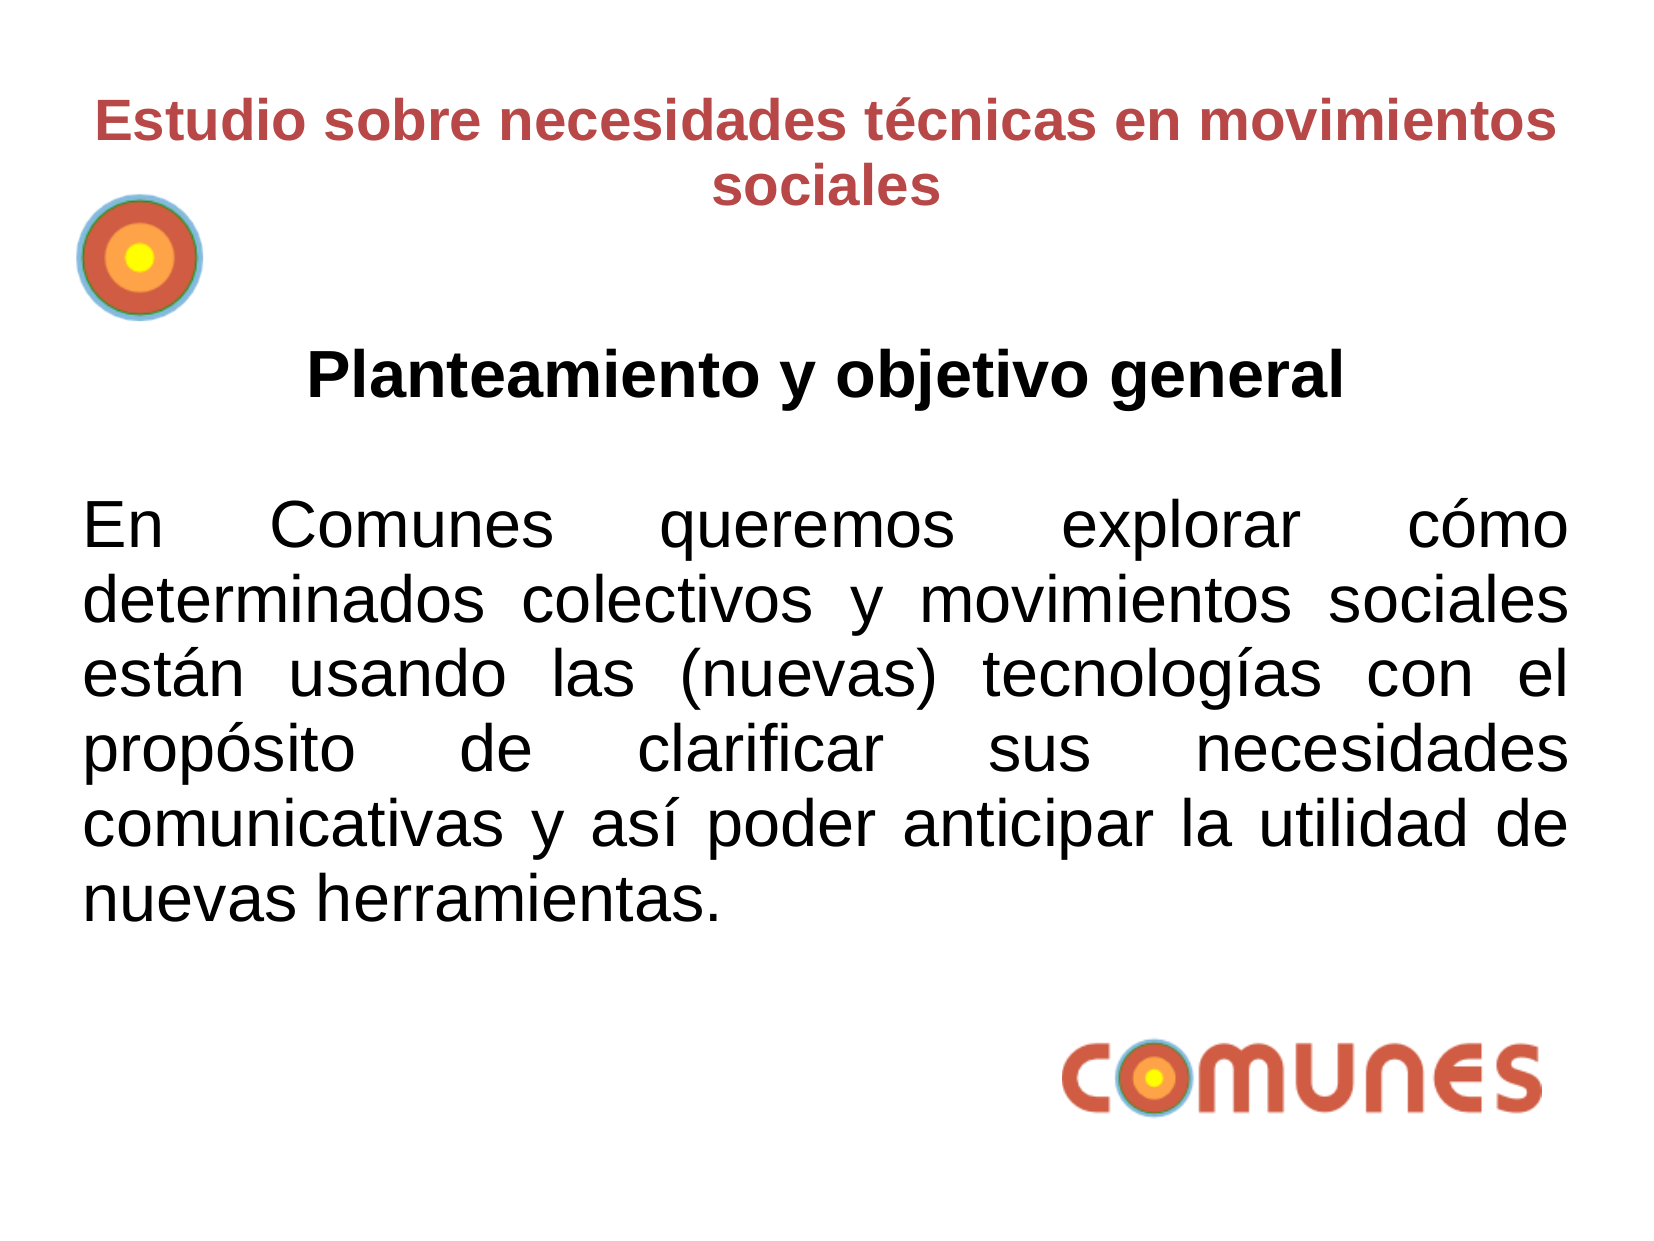

Estudio sobre necesidades técnicas en movimientos sociales
# Planteamiento y objetivo general
En Comunes queremos explorar cómo determinados colectivos y movimientos sociales están usando las (nuevas) tecnologías con el propósito de clarificar sus necesidades comunicativas y así poder anticipar la utilidad de nuevas herramientas.